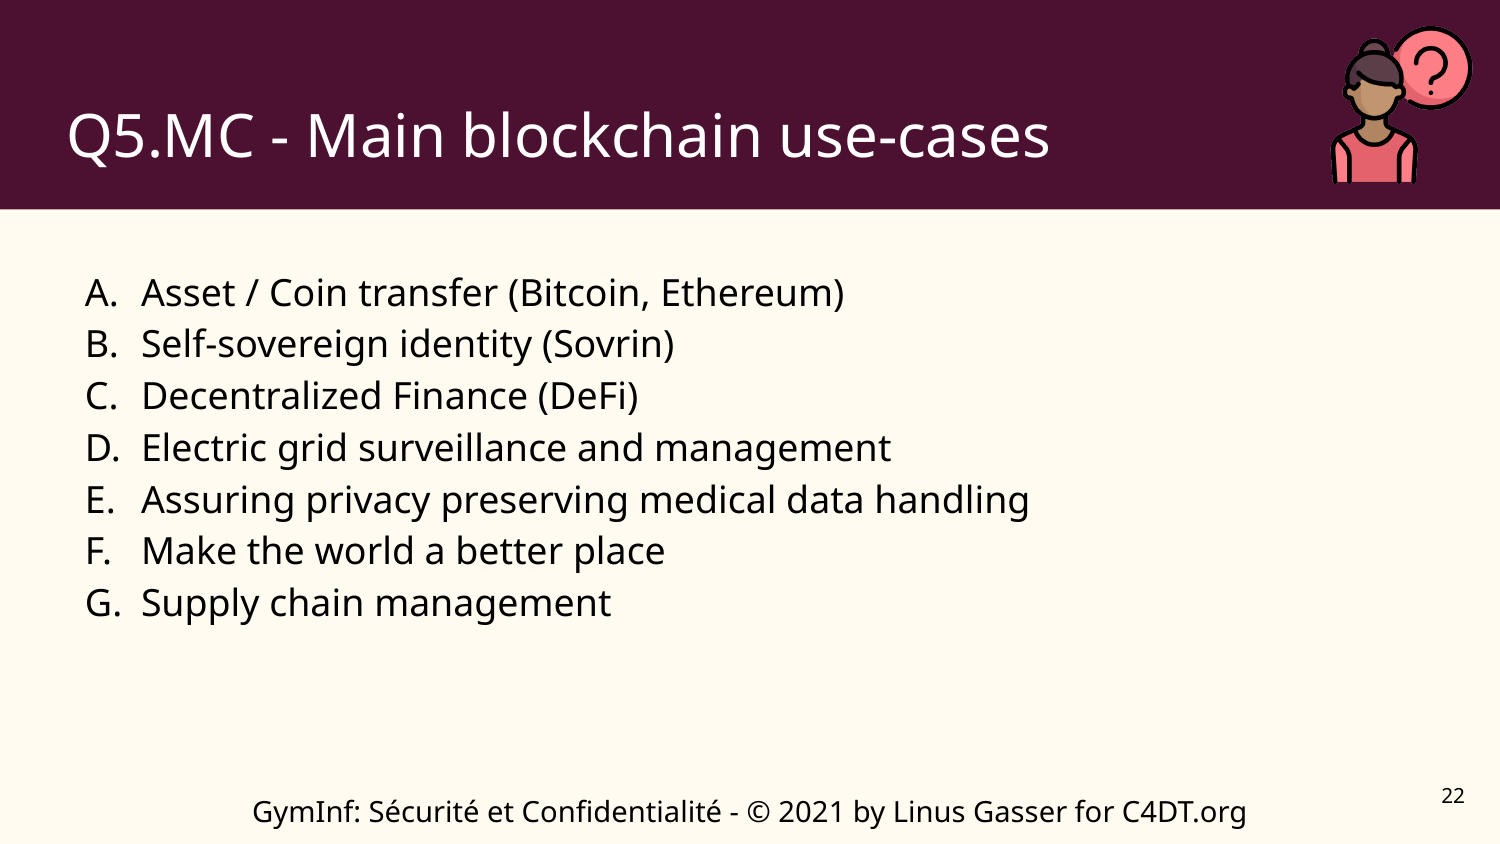

# Q5.MC - Main blockchain use-cases
Asset / Coin transfer (Bitcoin, Ethereum)
Self-sovereign identity (Sovrin)
Decentralized Finance (DeFi)
Electric grid surveillance and management
Assuring privacy preserving medical data handling
Make the world a better place
Supply chain management